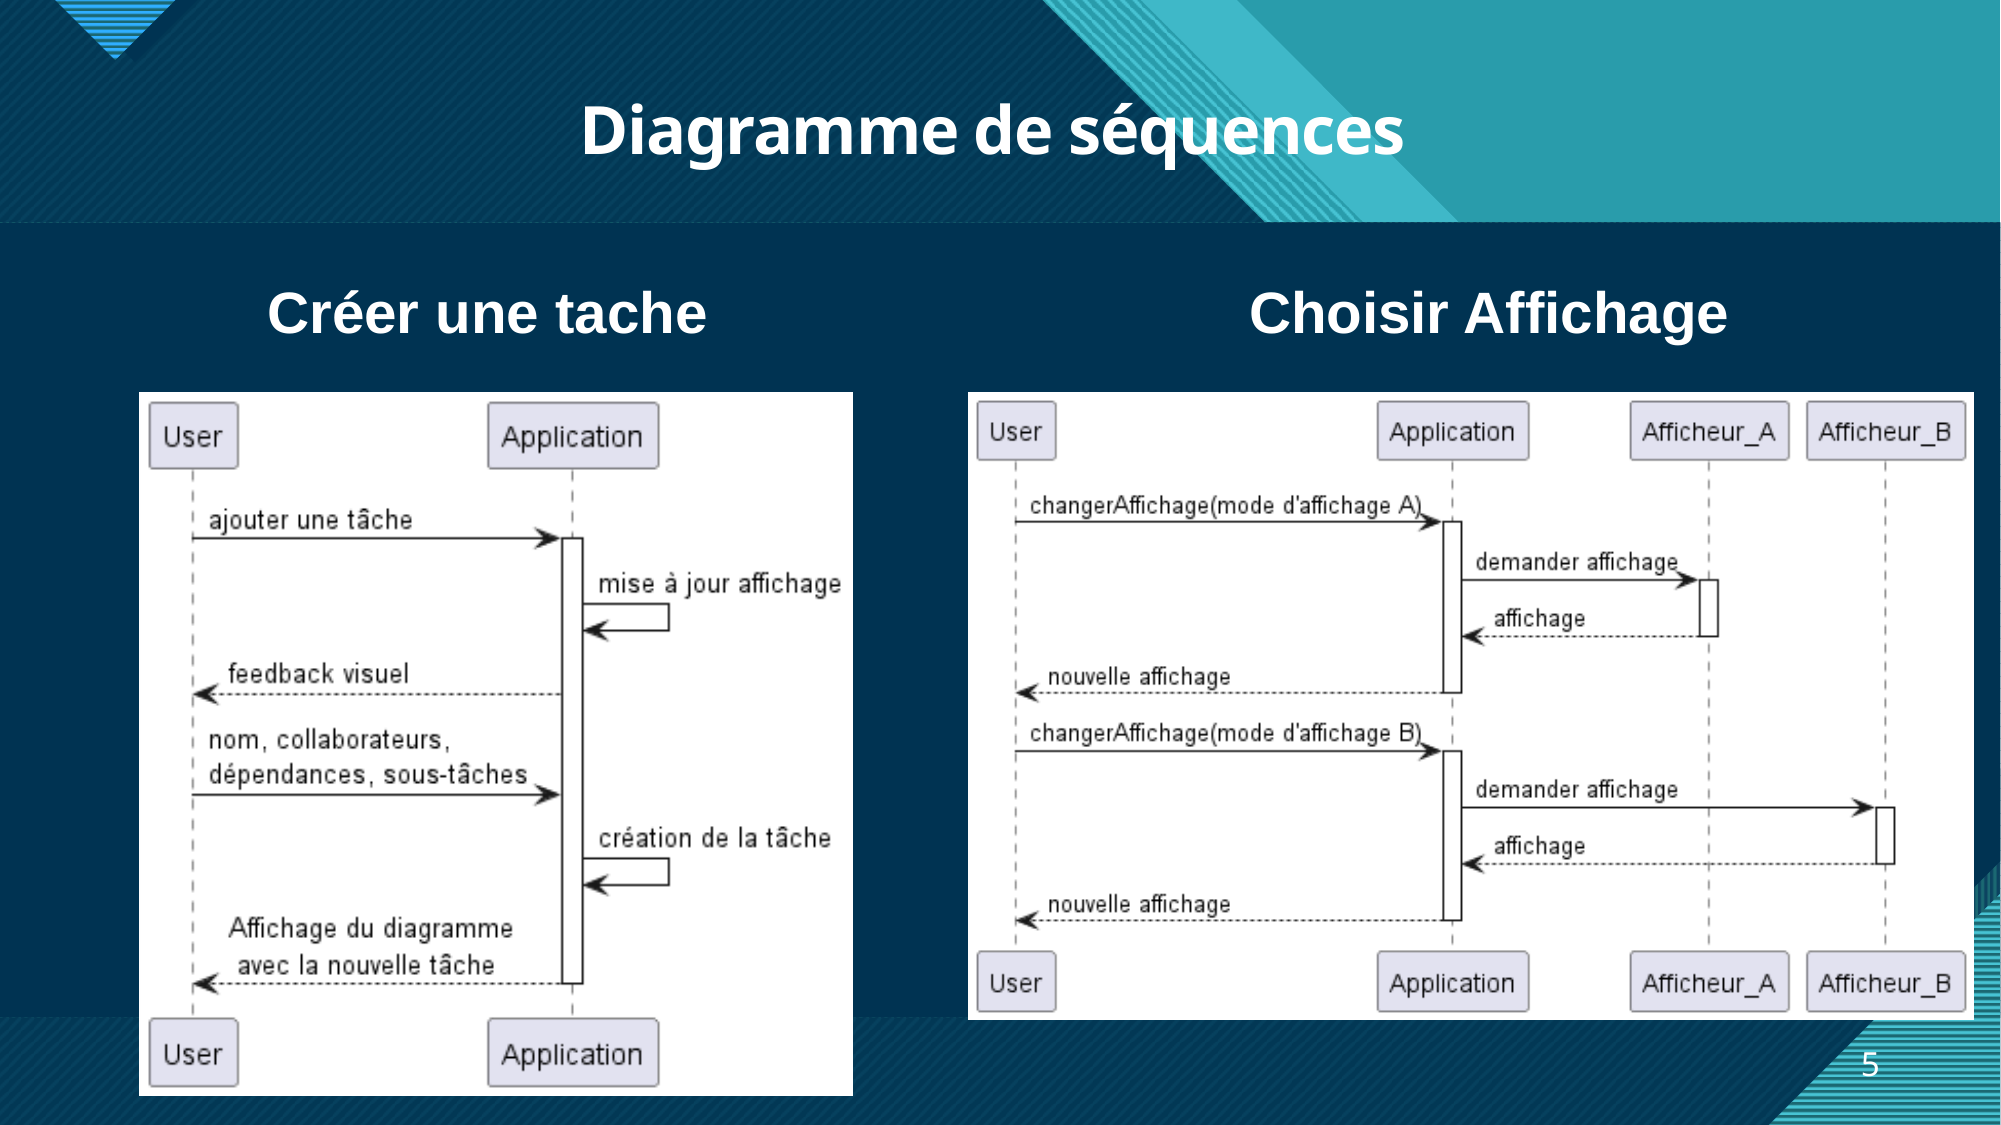

# Diagramme de séquences
Créer une tache
Choisir Affichage
3